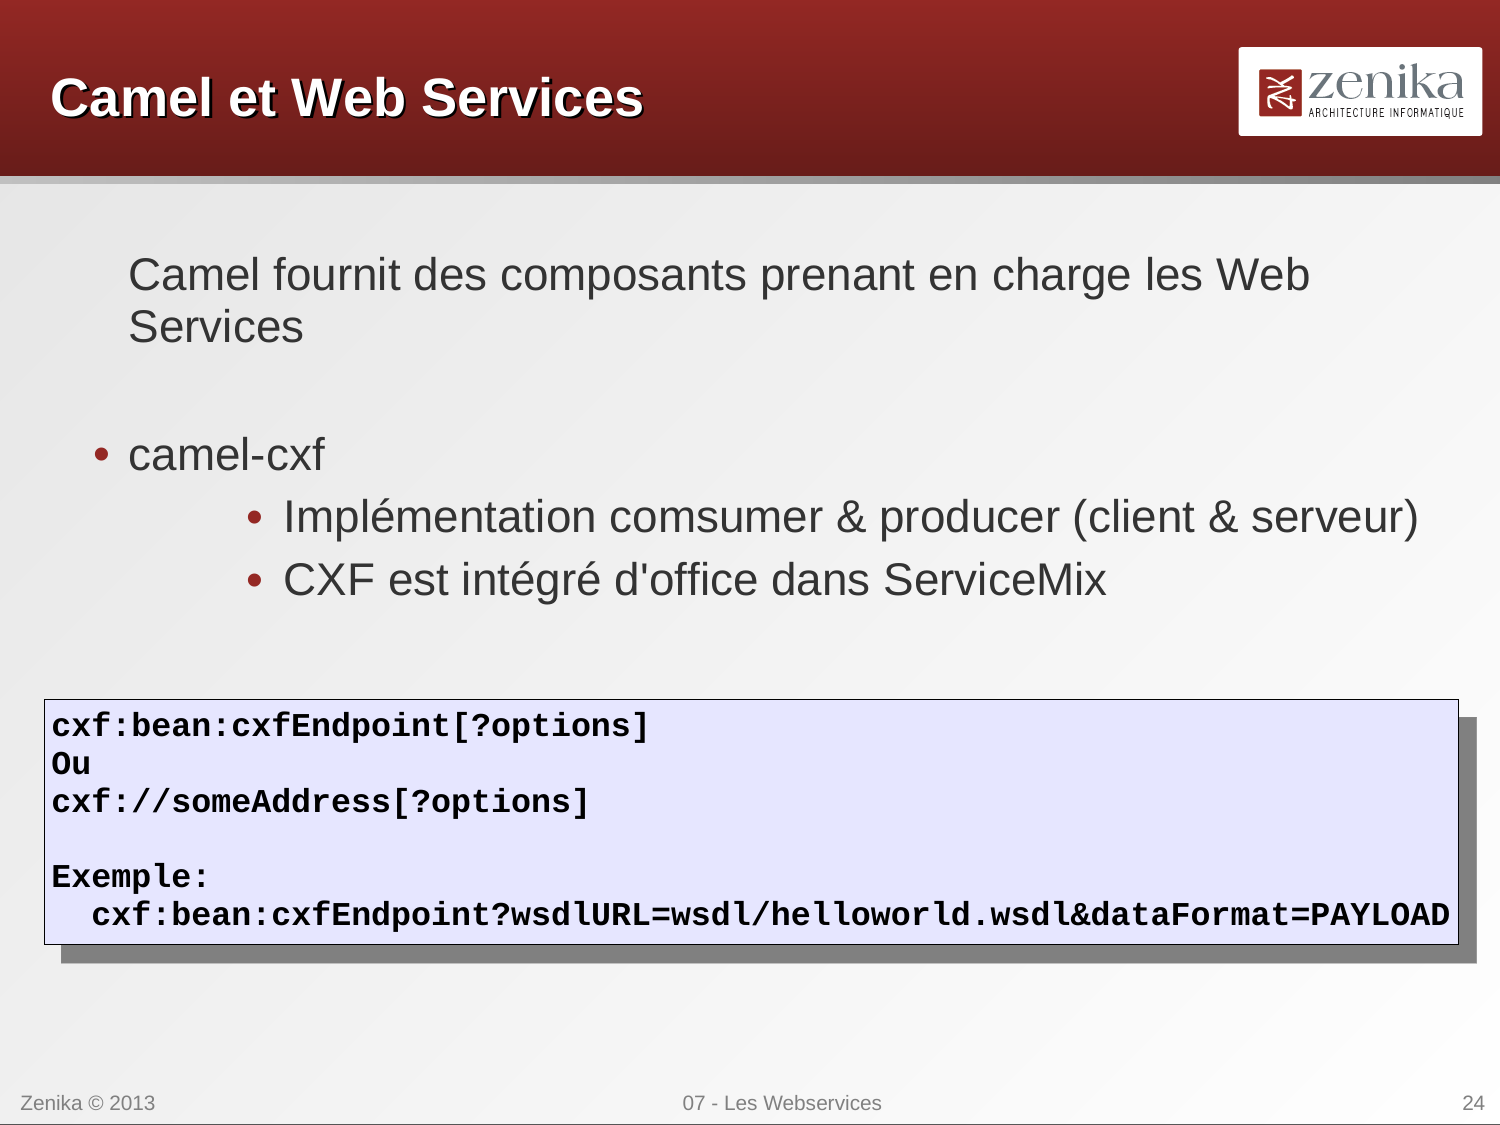

# Camel et Web Services
Camel fournit des composants prenant en charge les Web Services
camel-cxf
Implémentation comsumer & producer (client & serveur)
CXF est intégré d'office dans ServiceMix
cxf:bean:cxfEndpoint[?options]
Ou
cxf://someAddress[?options]
Exemple:
 cxf:bean:cxfEndpoint?wsdlURL=wsdl/helloworld.wsdl&dataFormat=PAYLOAD